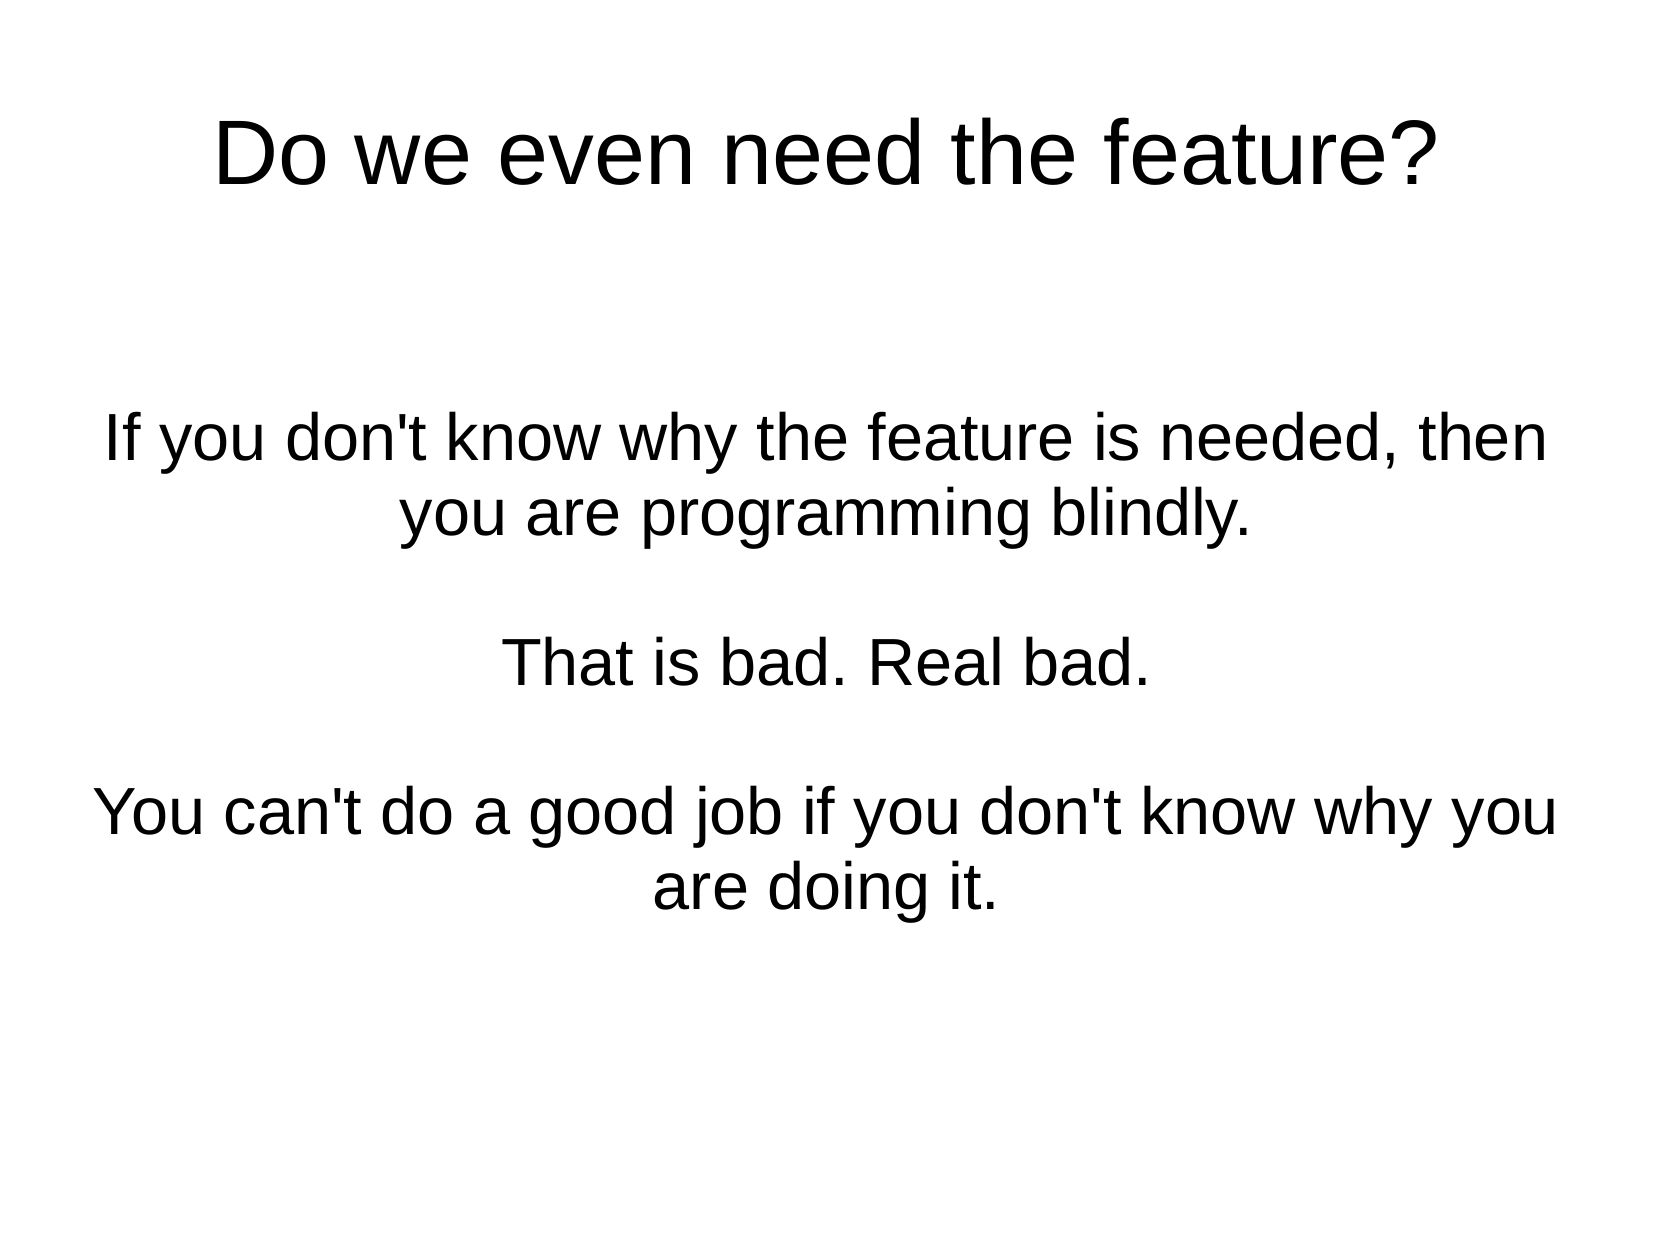

# Do we even need the feature?
If you don't know why the feature is needed, then you are programming blindly.
That is bad. Real bad.
You can't do a good job if you don't know why you are doing it.